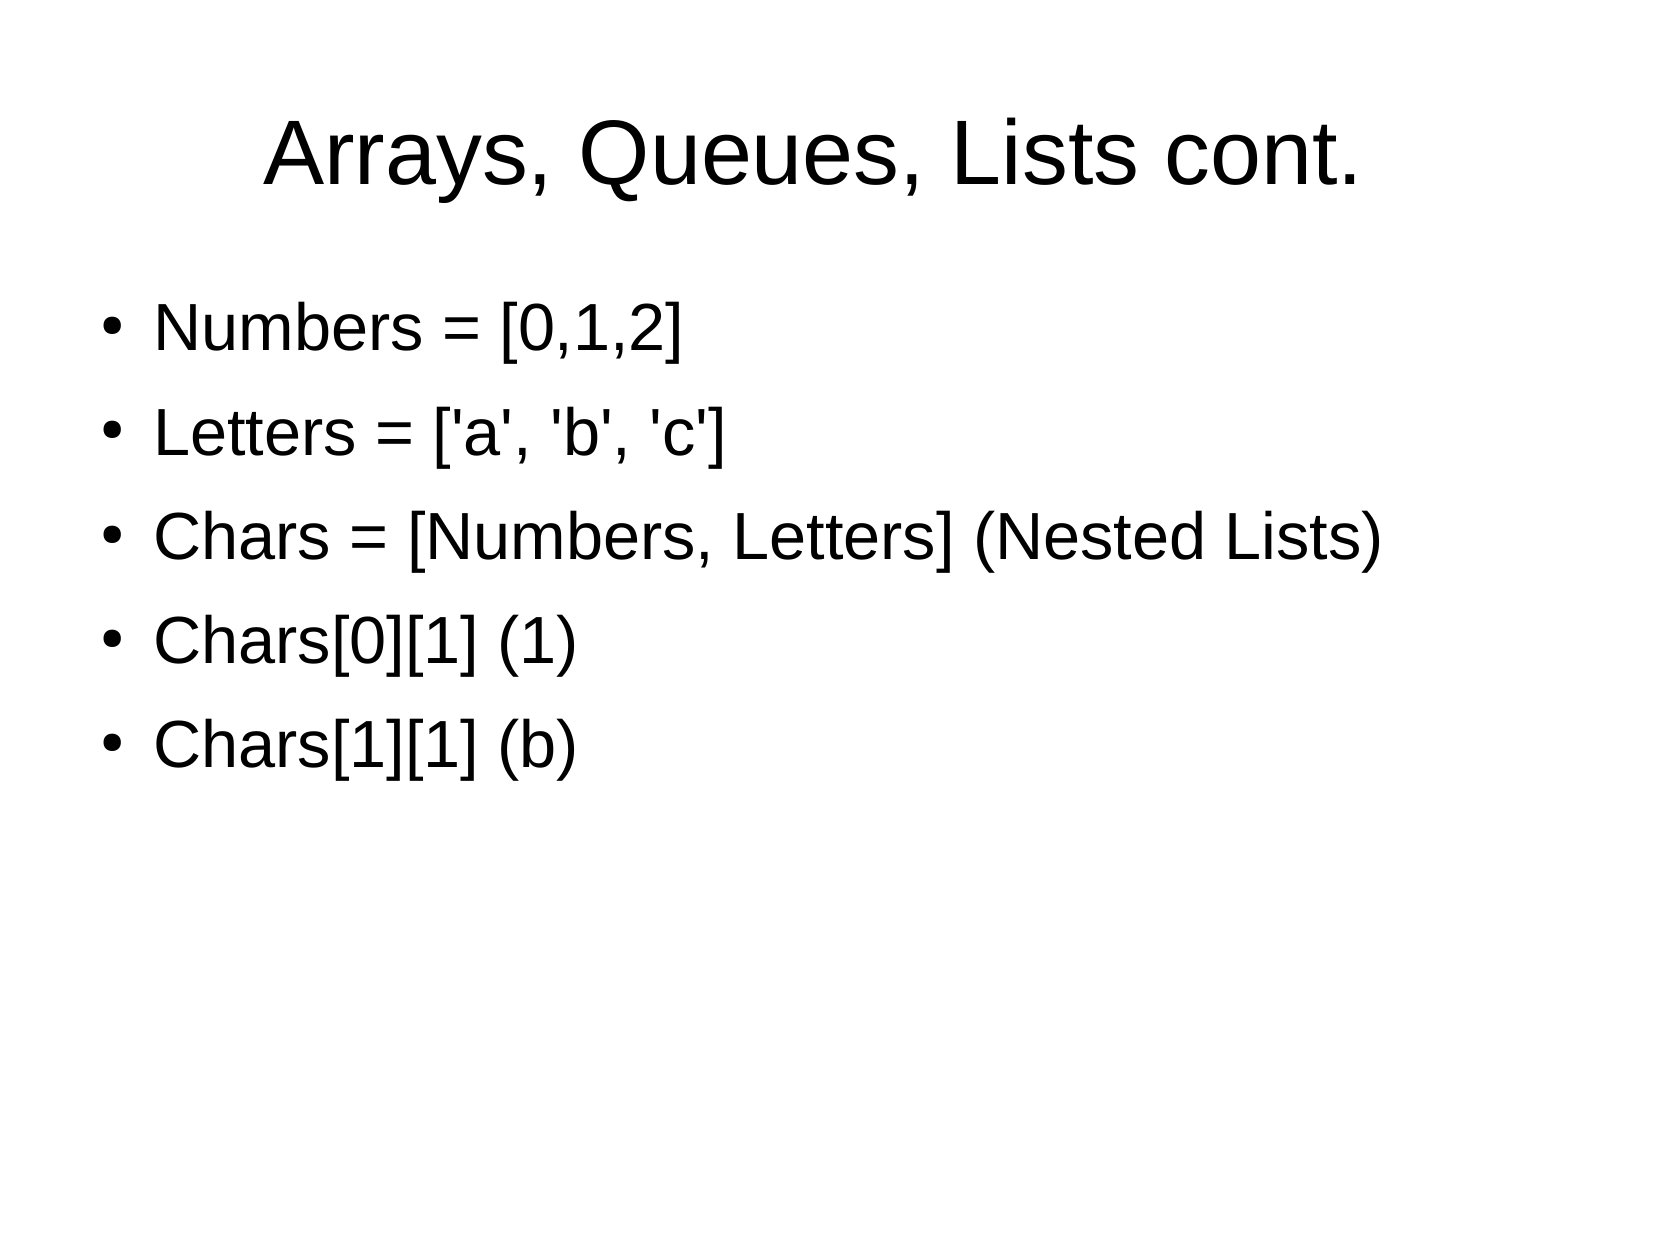

# Arrays, Queues, Lists cont.
Numbers = [0,1,2]
Letters = ['a', 'b', 'c']
Chars = [Numbers, Letters] (Nested Lists)
Chars[0][1] (1)
Chars[1][1] (b)